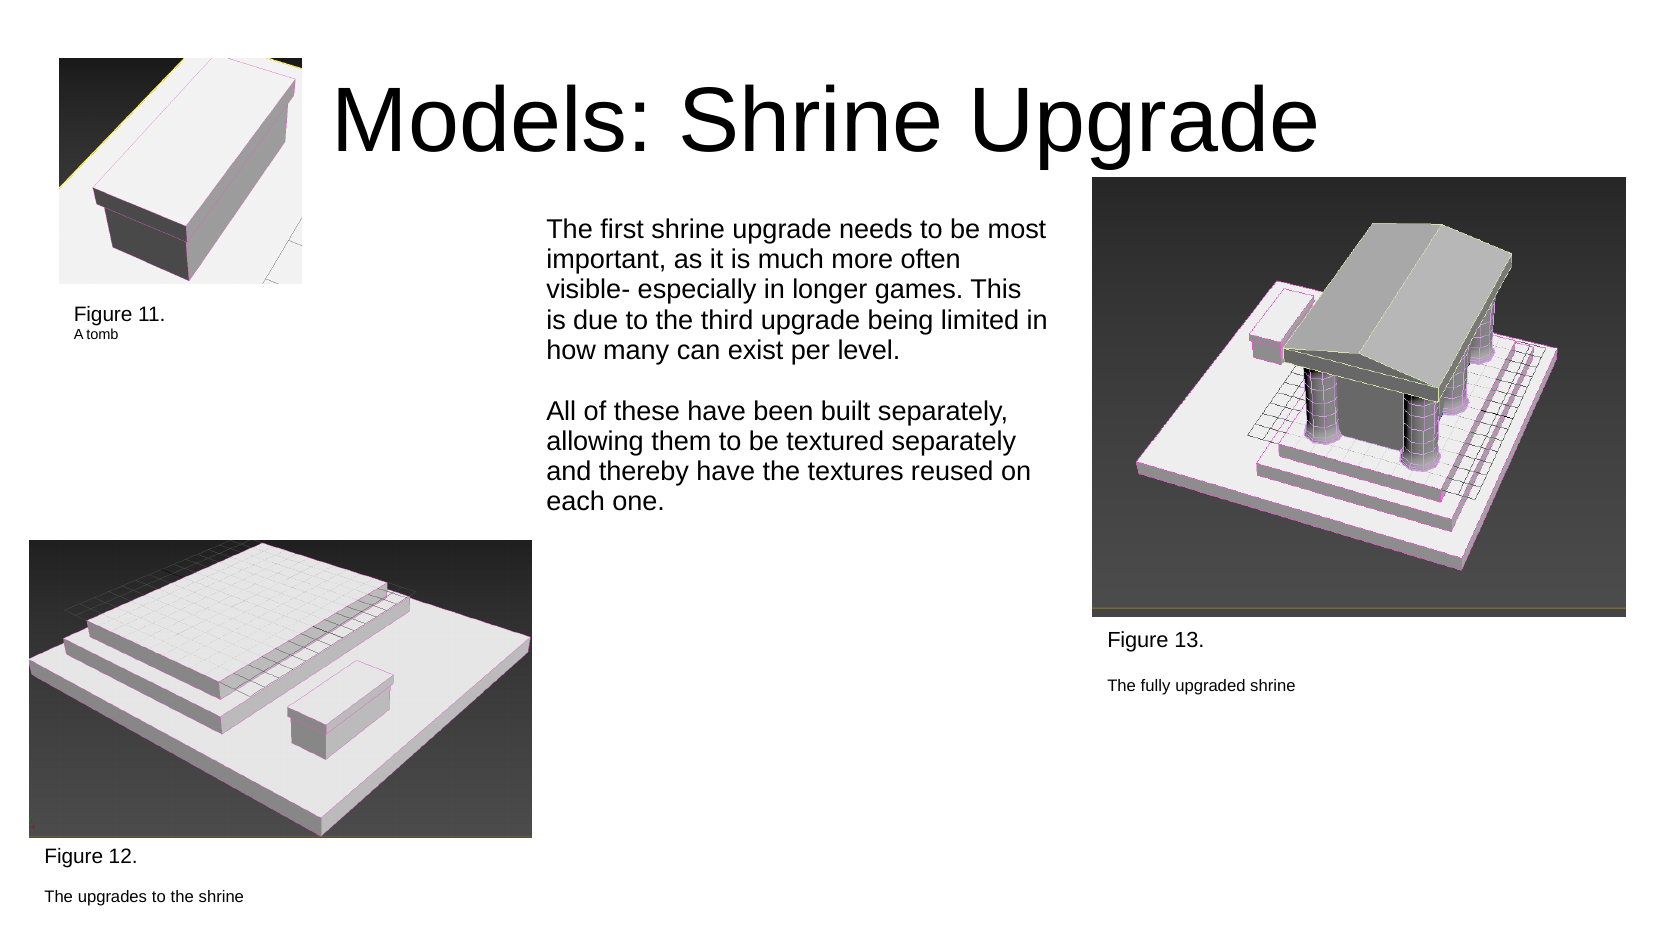

# Models: Shrine Upgrade
The first shrine upgrade needs to be most important, as it is much more often visible- especially in longer games. This is due to the third upgrade being limited in how many can exist per level.
All of these have been built separately, allowing them to be textured separately and thereby have the textures reused on each one.
Figure 11.
A tomb
Figure 13.
The fully upgraded shrine
Figure 12.
The upgrades to the shrine